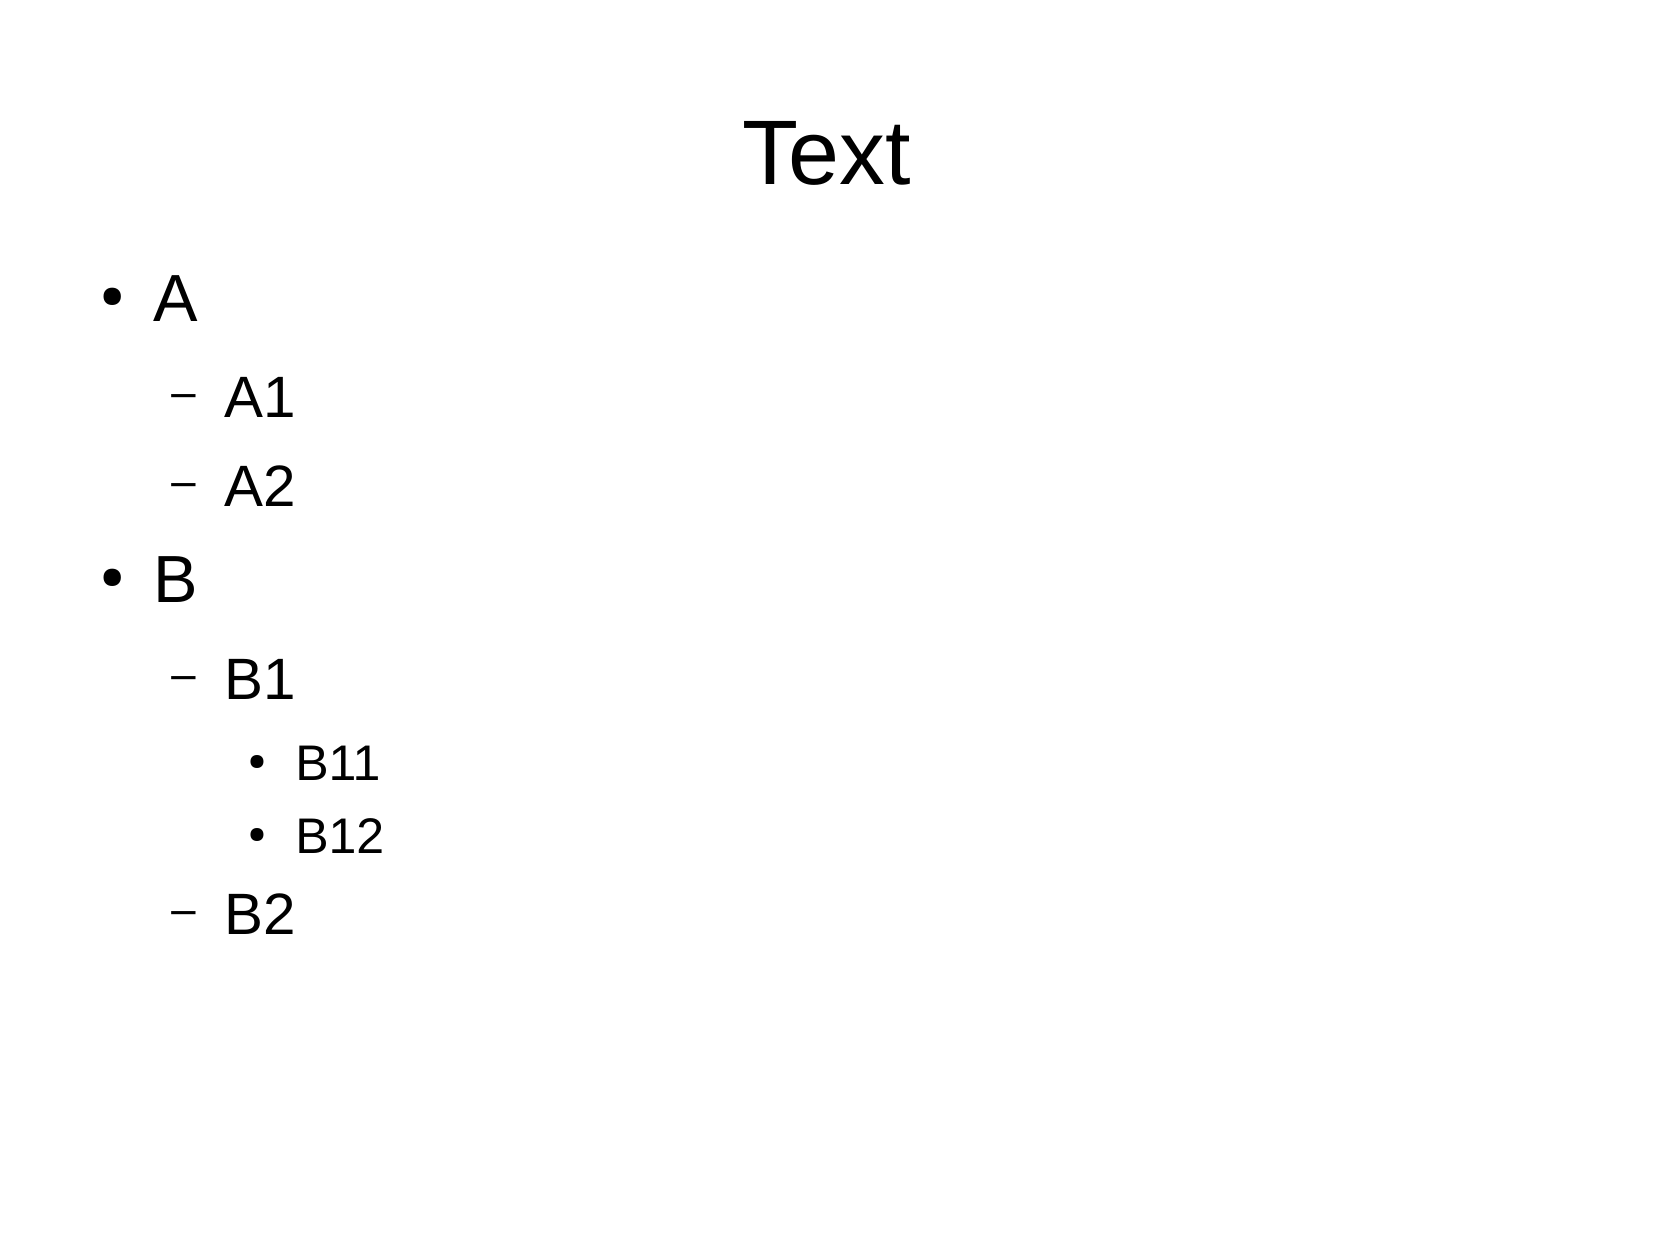

# Text
A
A1
A2
B
B1
B11
B12
B2